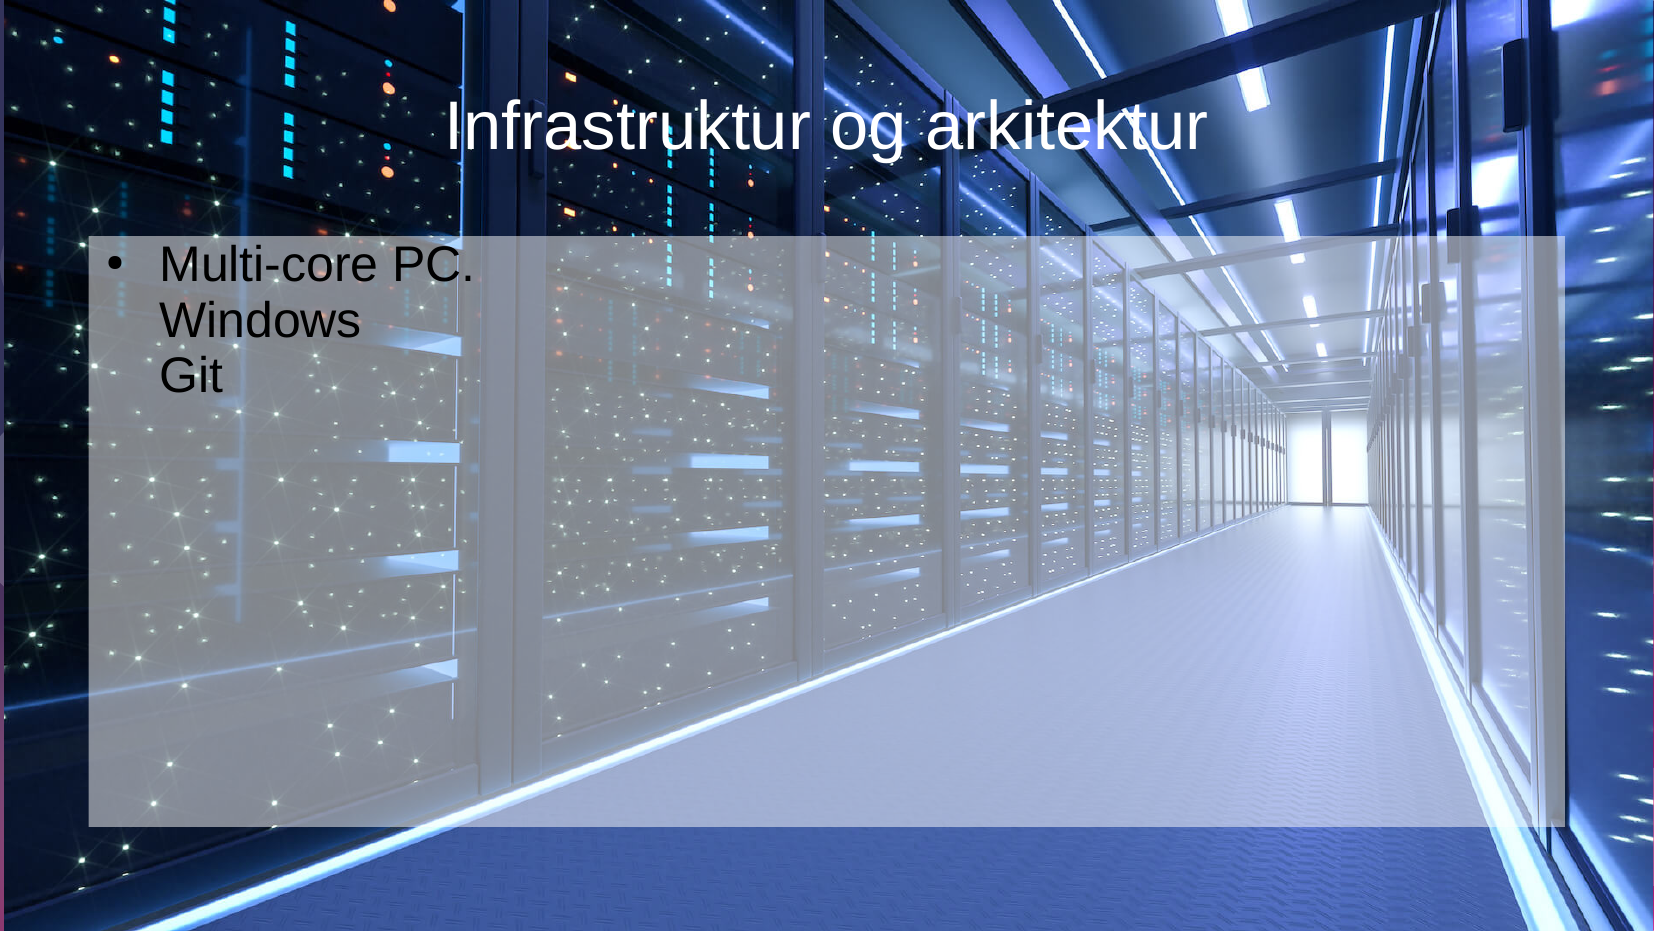

# Infrastruktur og arkitektur
Infrastruktur og arkitektur
Multi-core PC.
Windows
Git